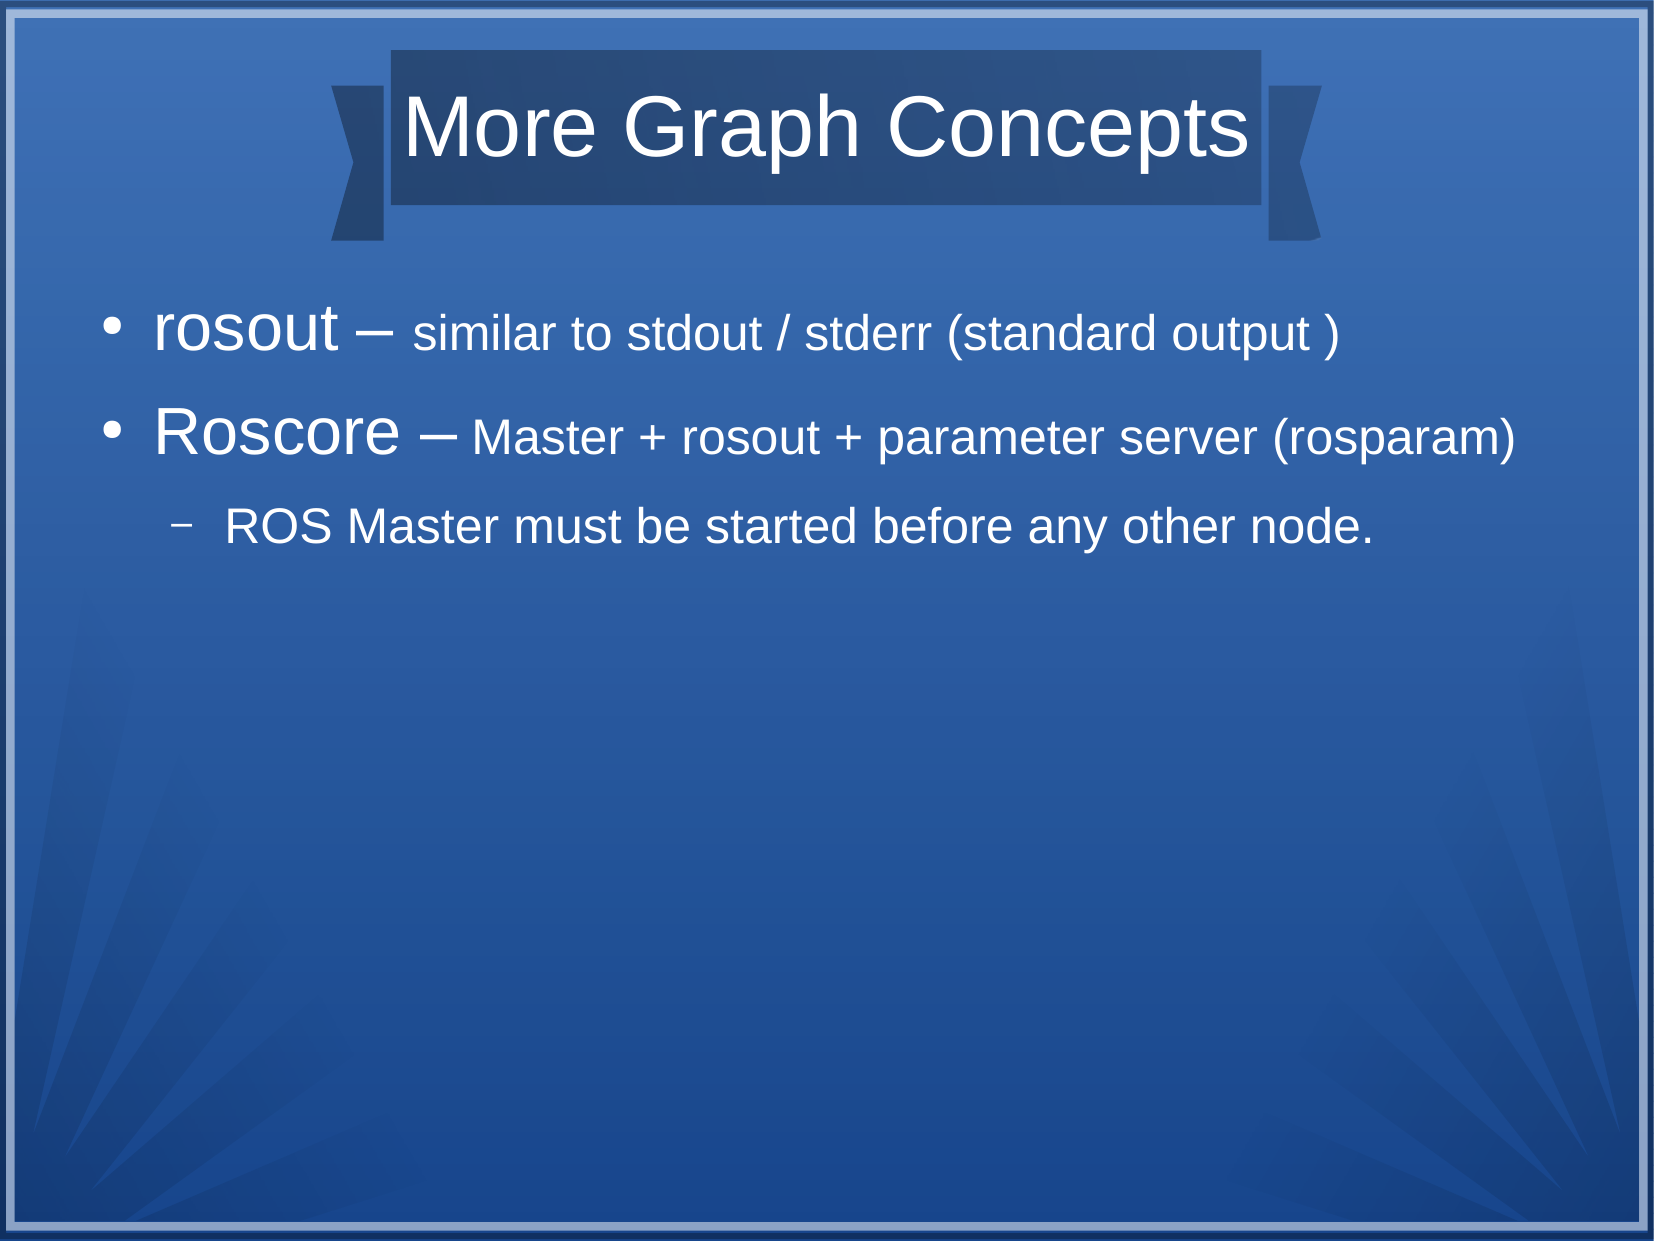

# More Graph Concepts
rosout – similar to stdout / stderr (standard output )
Roscore – Master + rosout + parameter server (rosparam)
ROS Master must be started before any other node.